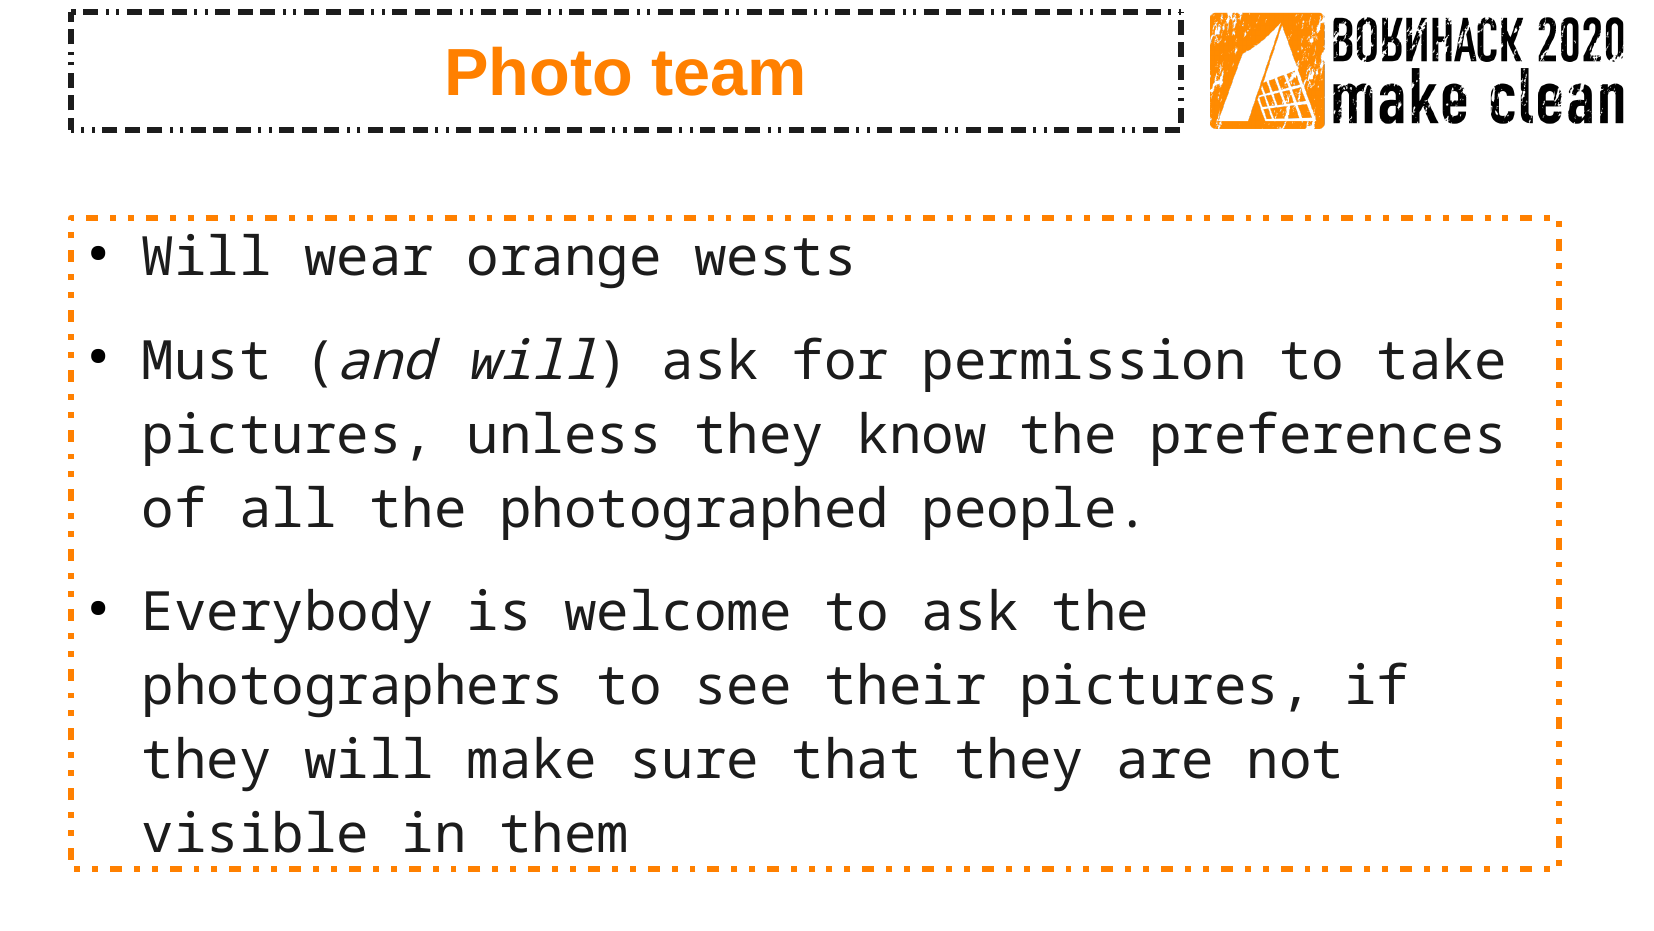

# Photo team
Will wear orange wests
Must (and will) ask for permission to take pictures, unless they know the preferences of all the photographed people.
Everybody is welcome to ask the photographers to see their pictures, if they will make sure that they are not visible in them